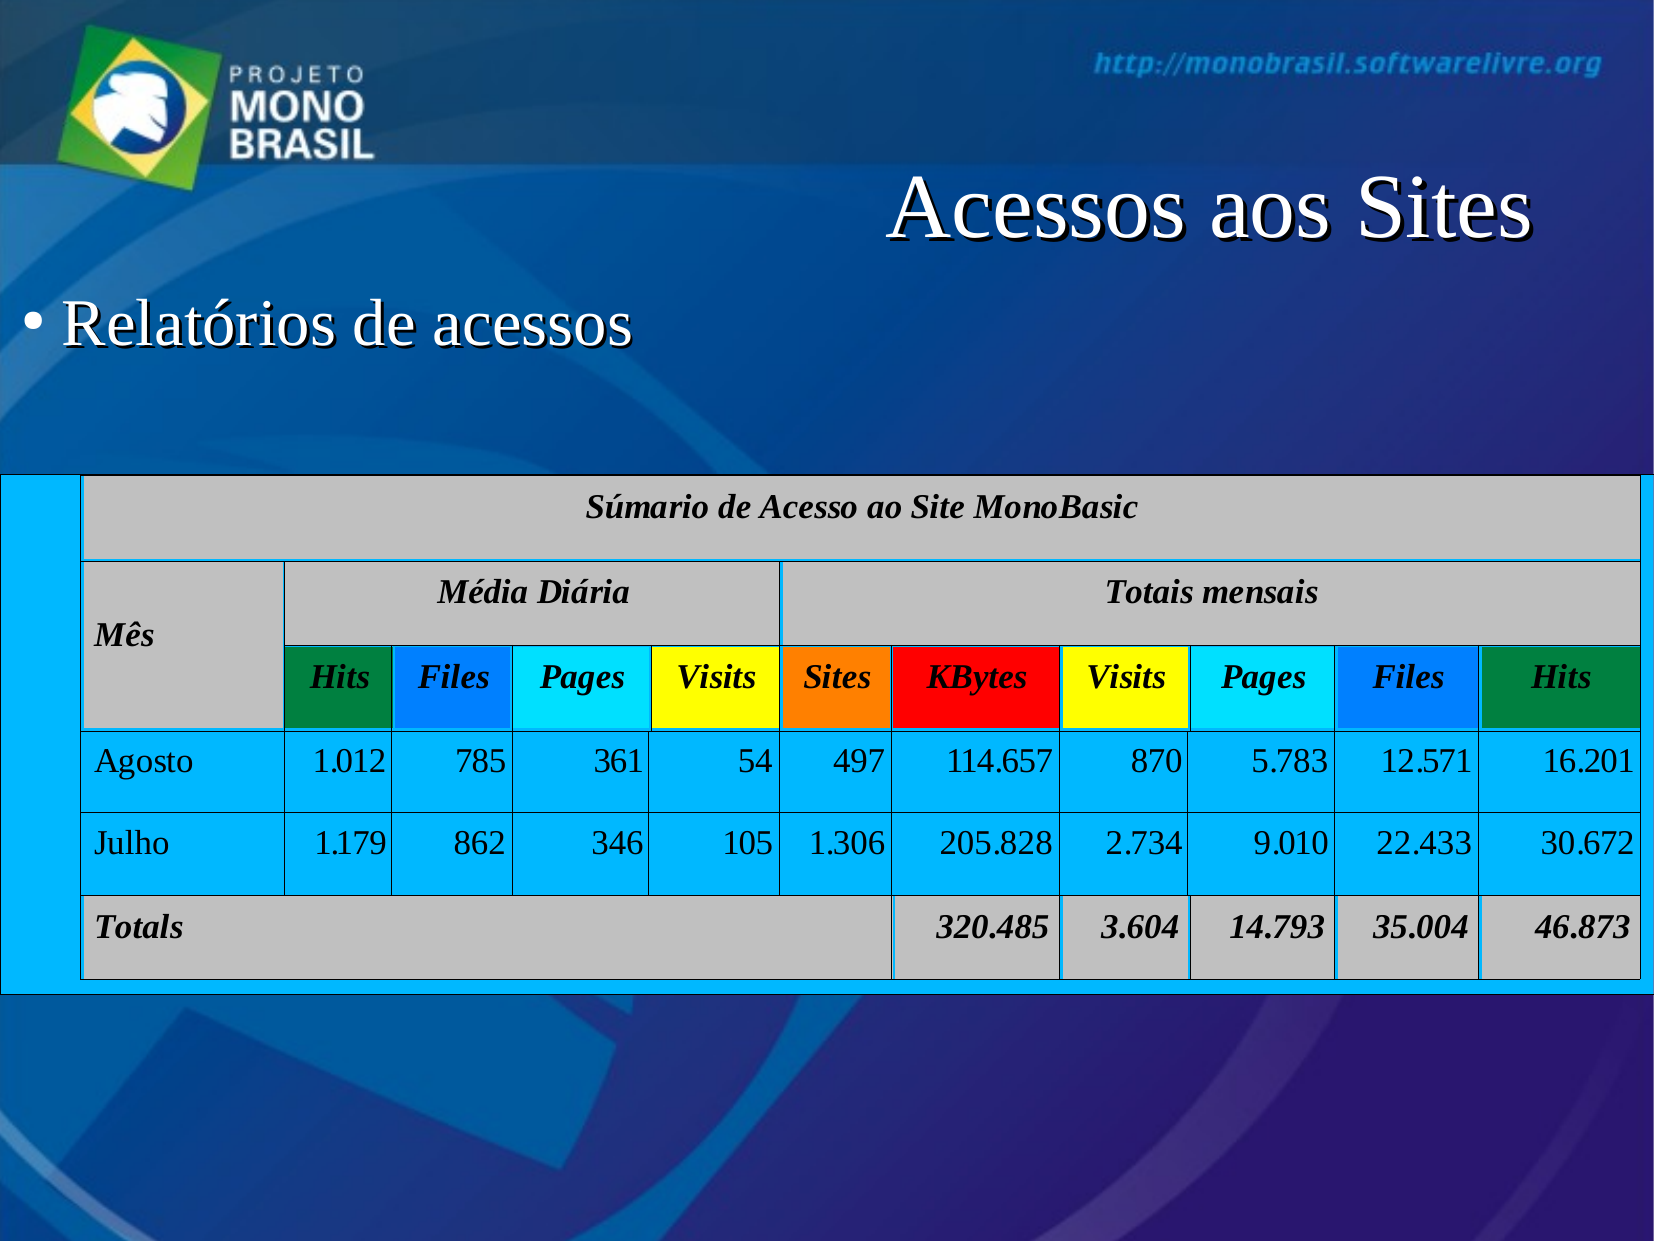

# Acessos aos Sites
 Relatórios de acessos